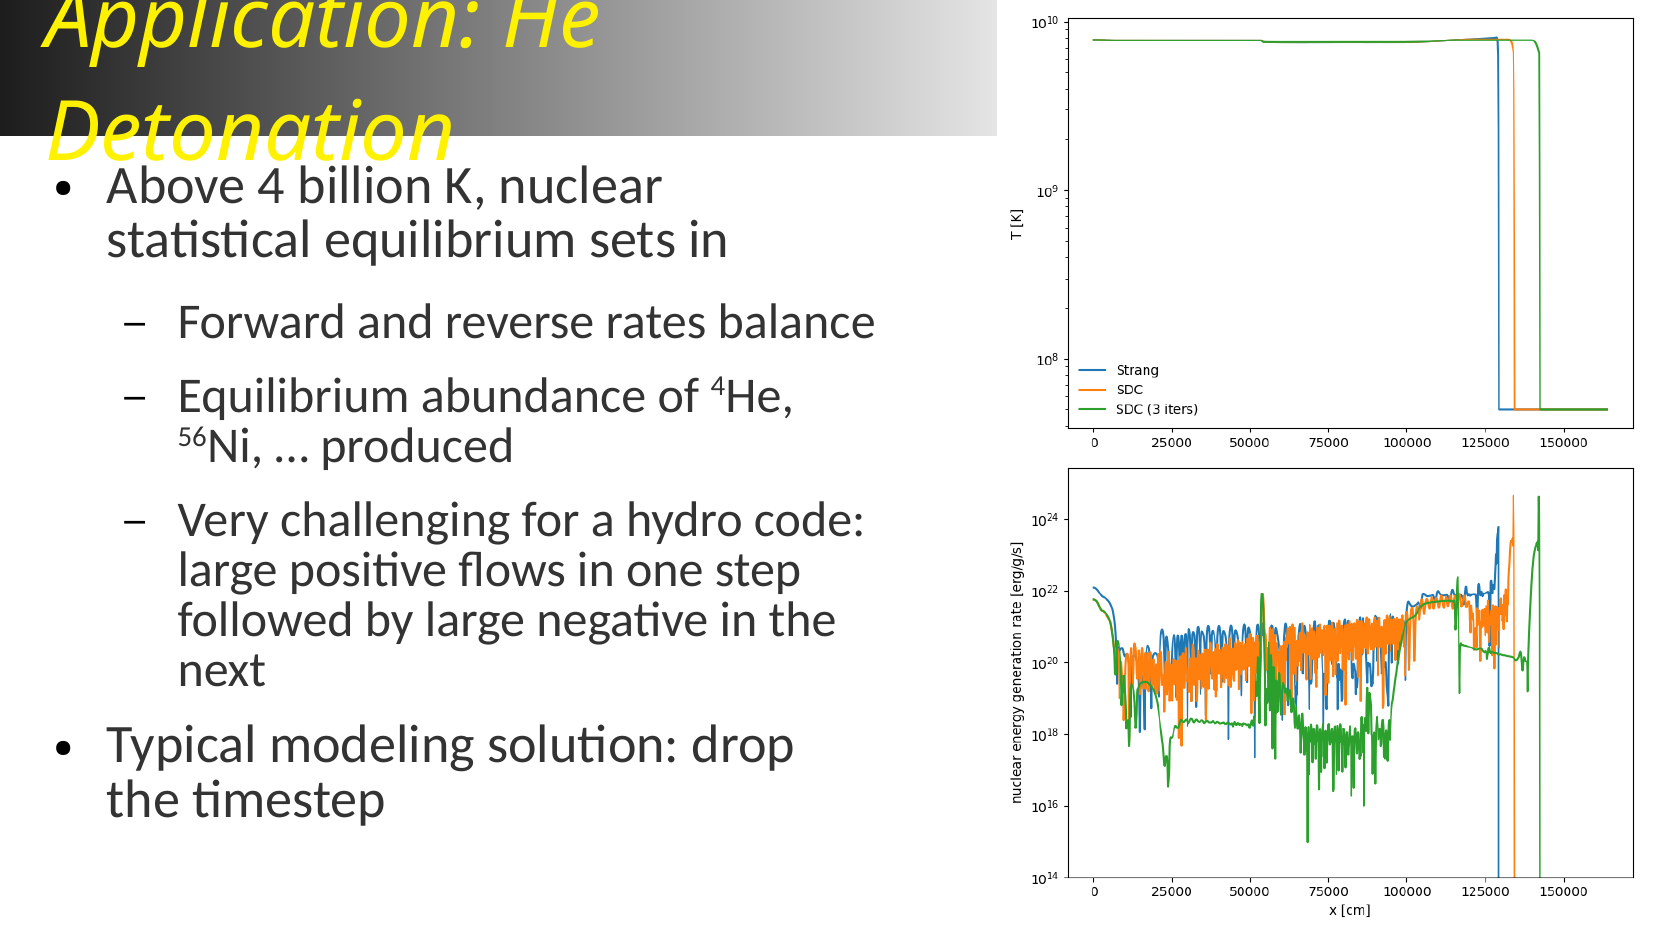

# Application: He Detonation
Above 4 billion K, nuclear statistical equilibrium sets in
Forward and reverse rates balance
Equilibrium abundance of 4He, 56Ni, … produced
Very challenging for a hydro code: large positive flows in one step followed by large negative in the next
Typical modeling solution: drop the timestep